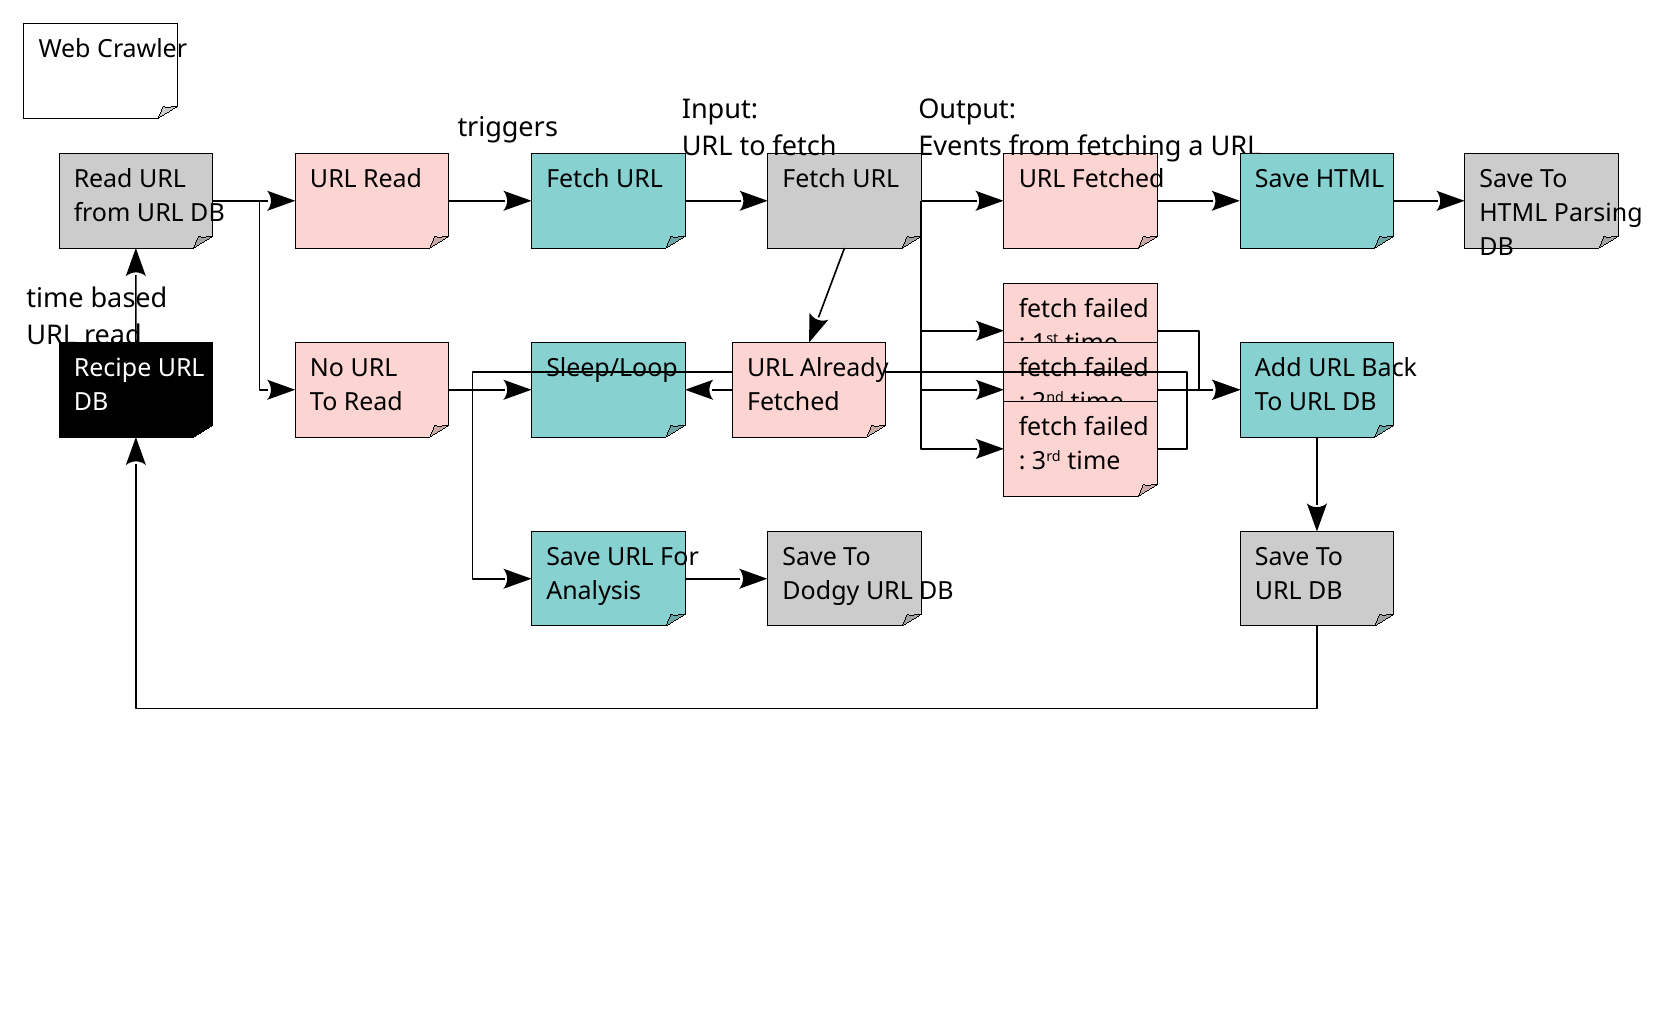

Web Crawler
Input:
URL to fetch
Output:
Events from fetching a URL
triggers
Read URL
from URL DB
URL Read
Fetch URL
Fetch URL
URL Fetched
Save HTML
Save To
HTML Parsing
DB
time based
URL read
fetch failed
: 1st time
Recipe URL
DB
No URL
To Read
Sleep/Loop
URL Already
Fetched
fetch failed
: 2nd time
Add URL Back
To URL DB
fetch failed
: 3rd time
Save URL For
Analysis
Save To
Dodgy URL DB
Save To
URL DB